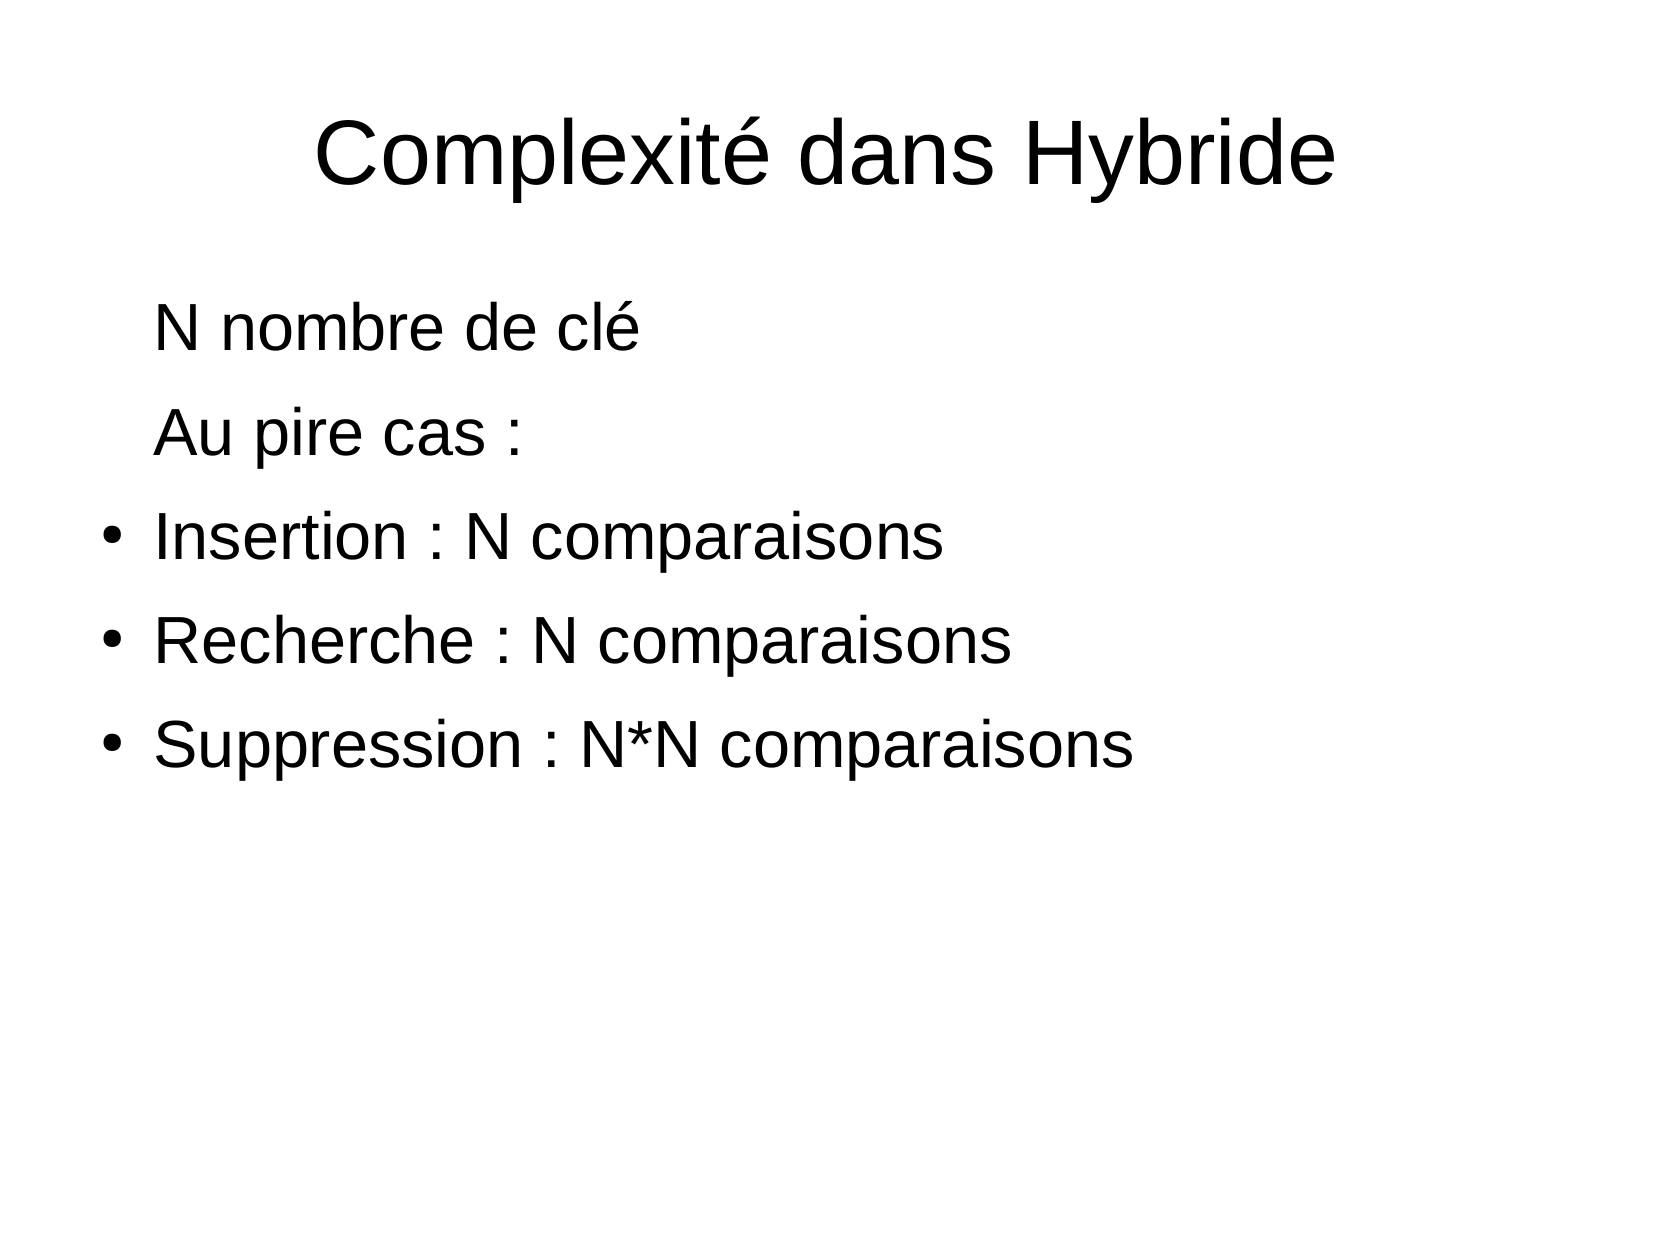

# Complexité dans Hybride
N nombre de clé
Au pire cas :
Insertion : N comparaisons
Recherche : N comparaisons
Suppression : N*N comparaisons